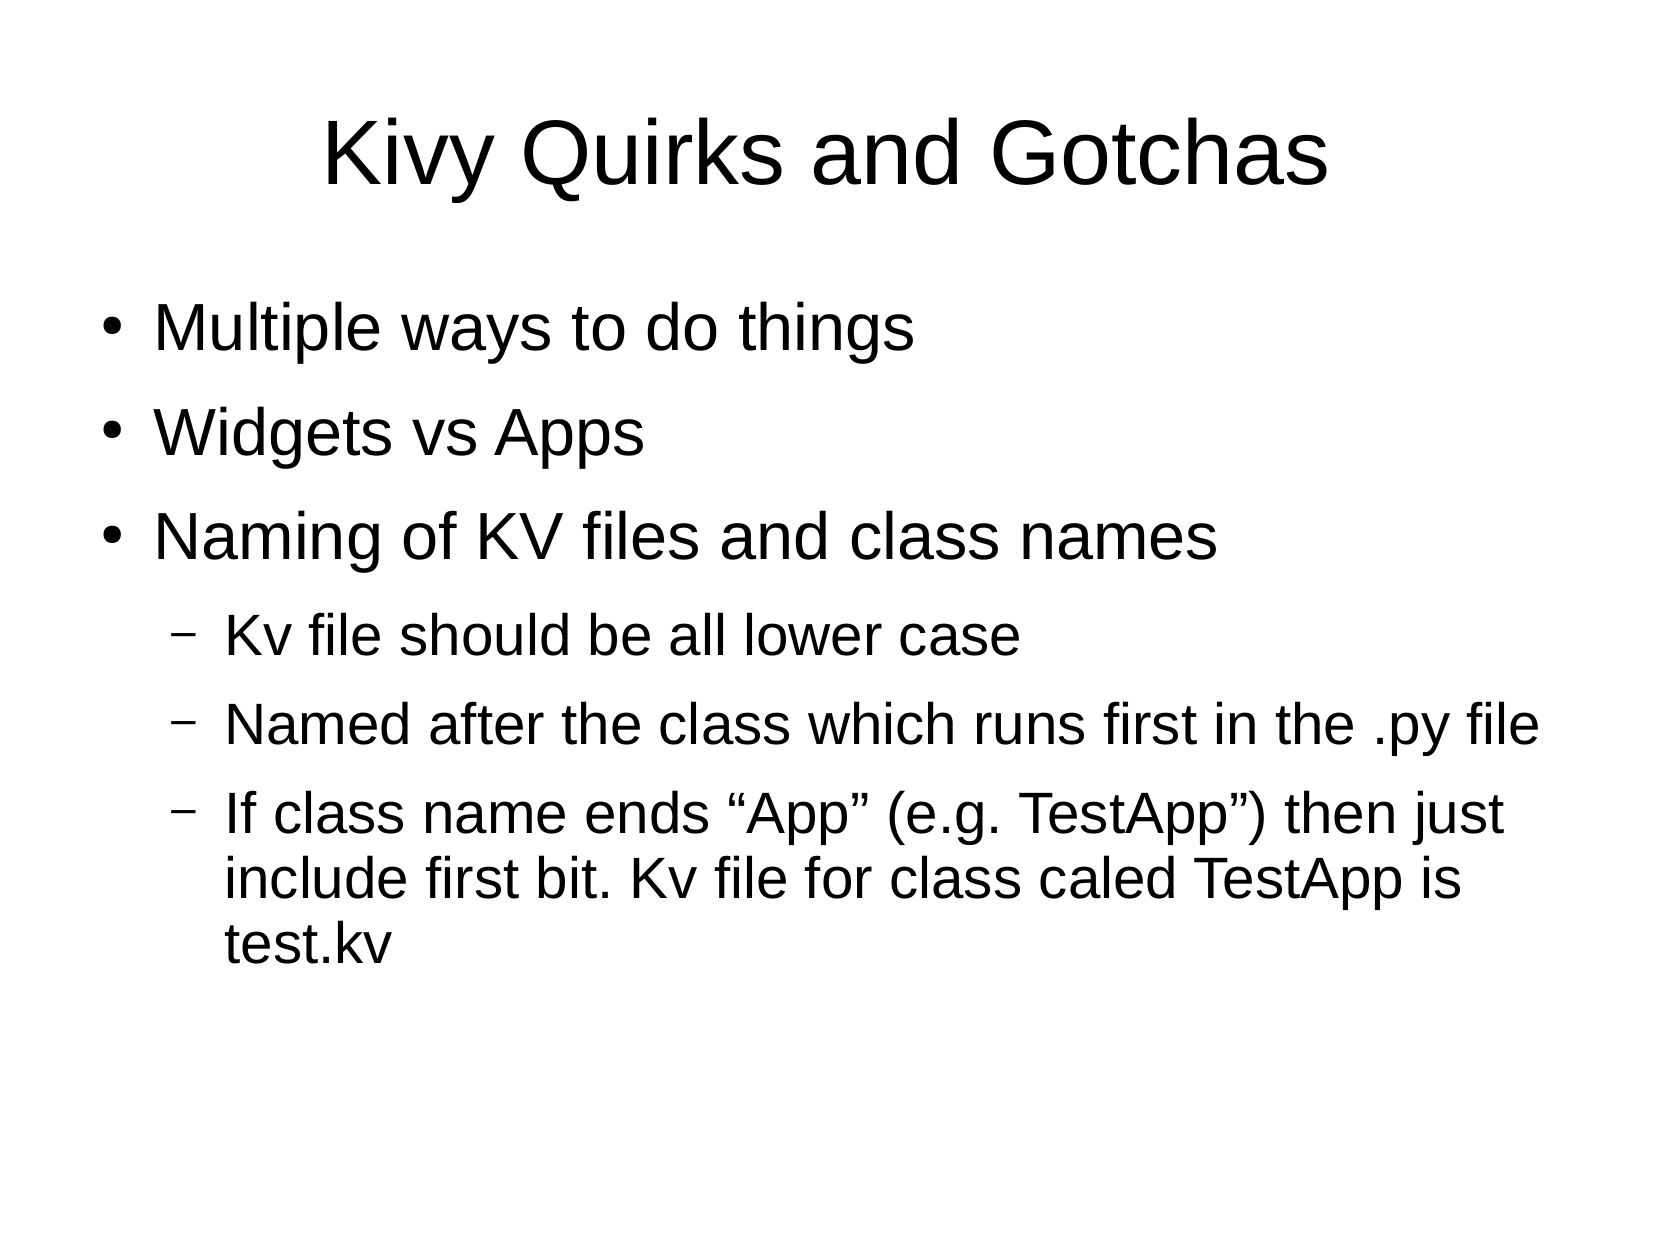

# Kivy Quirks and Gotchas
Multiple ways to do things
Widgets vs Apps
Naming of KV files and class names
Kv file should be all lower case
Named after the class which runs first in the .py file
If class name ends “App” (e.g. TestApp”) then just include first bit. Kv file for class caled TestApp is test.kv